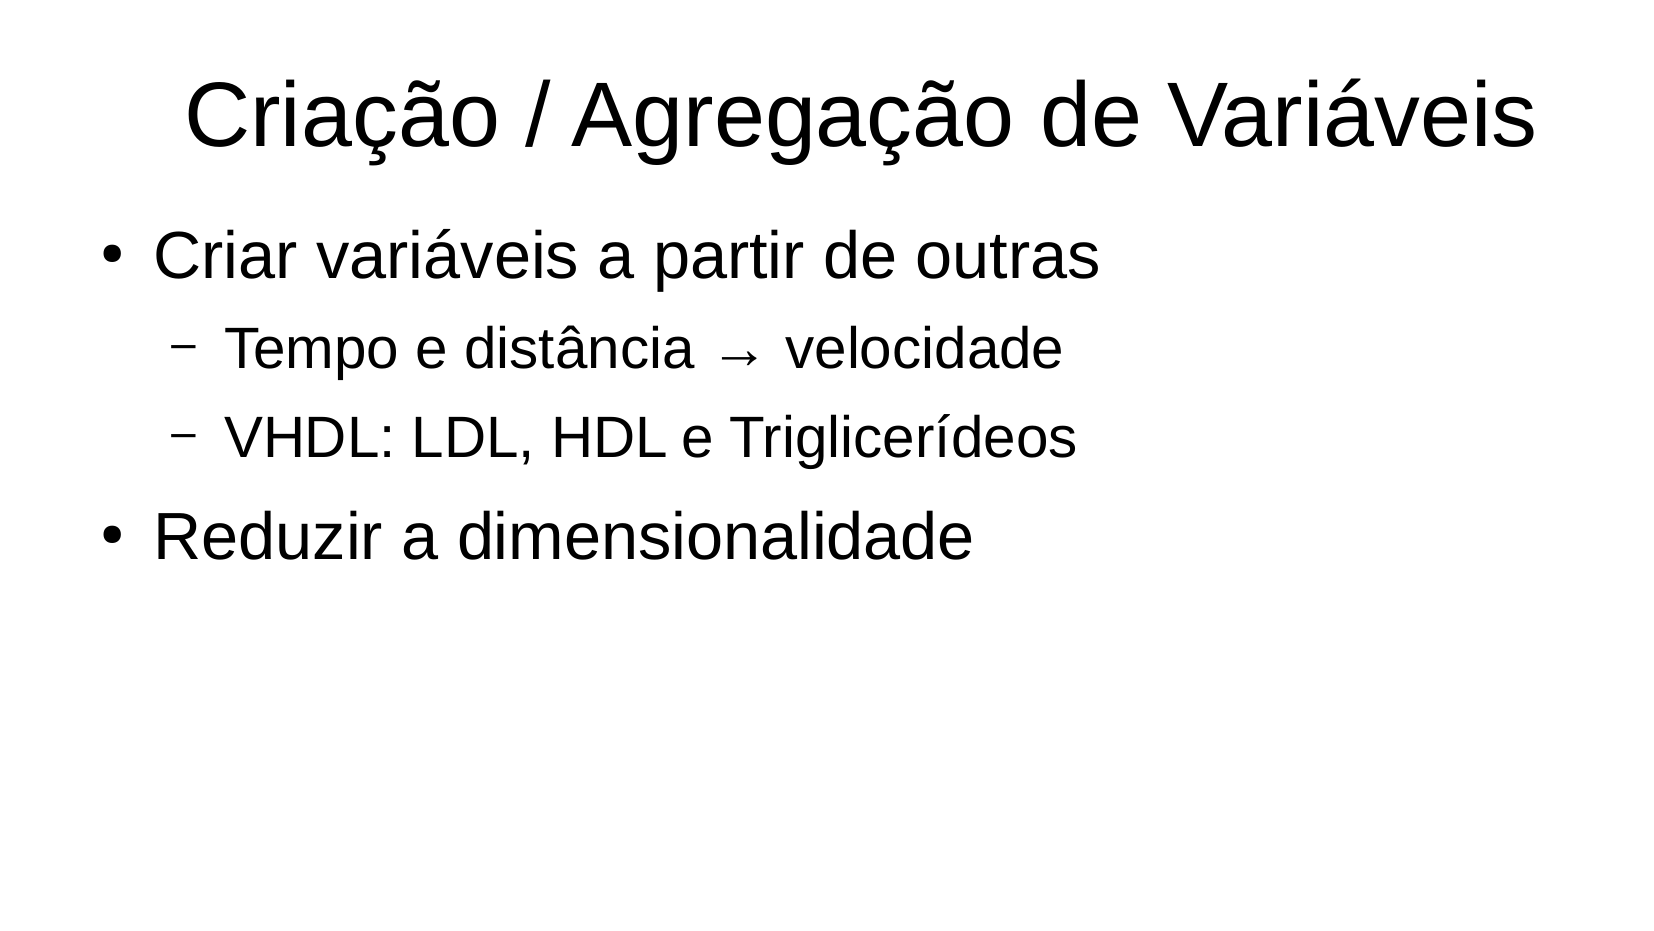

# Criação / Agregação de Variáveis
Criar variáveis a partir de outras
Tempo e distância → velocidade
VHDL: LDL, HDL e Triglicerídeos
Reduzir a dimensionalidade